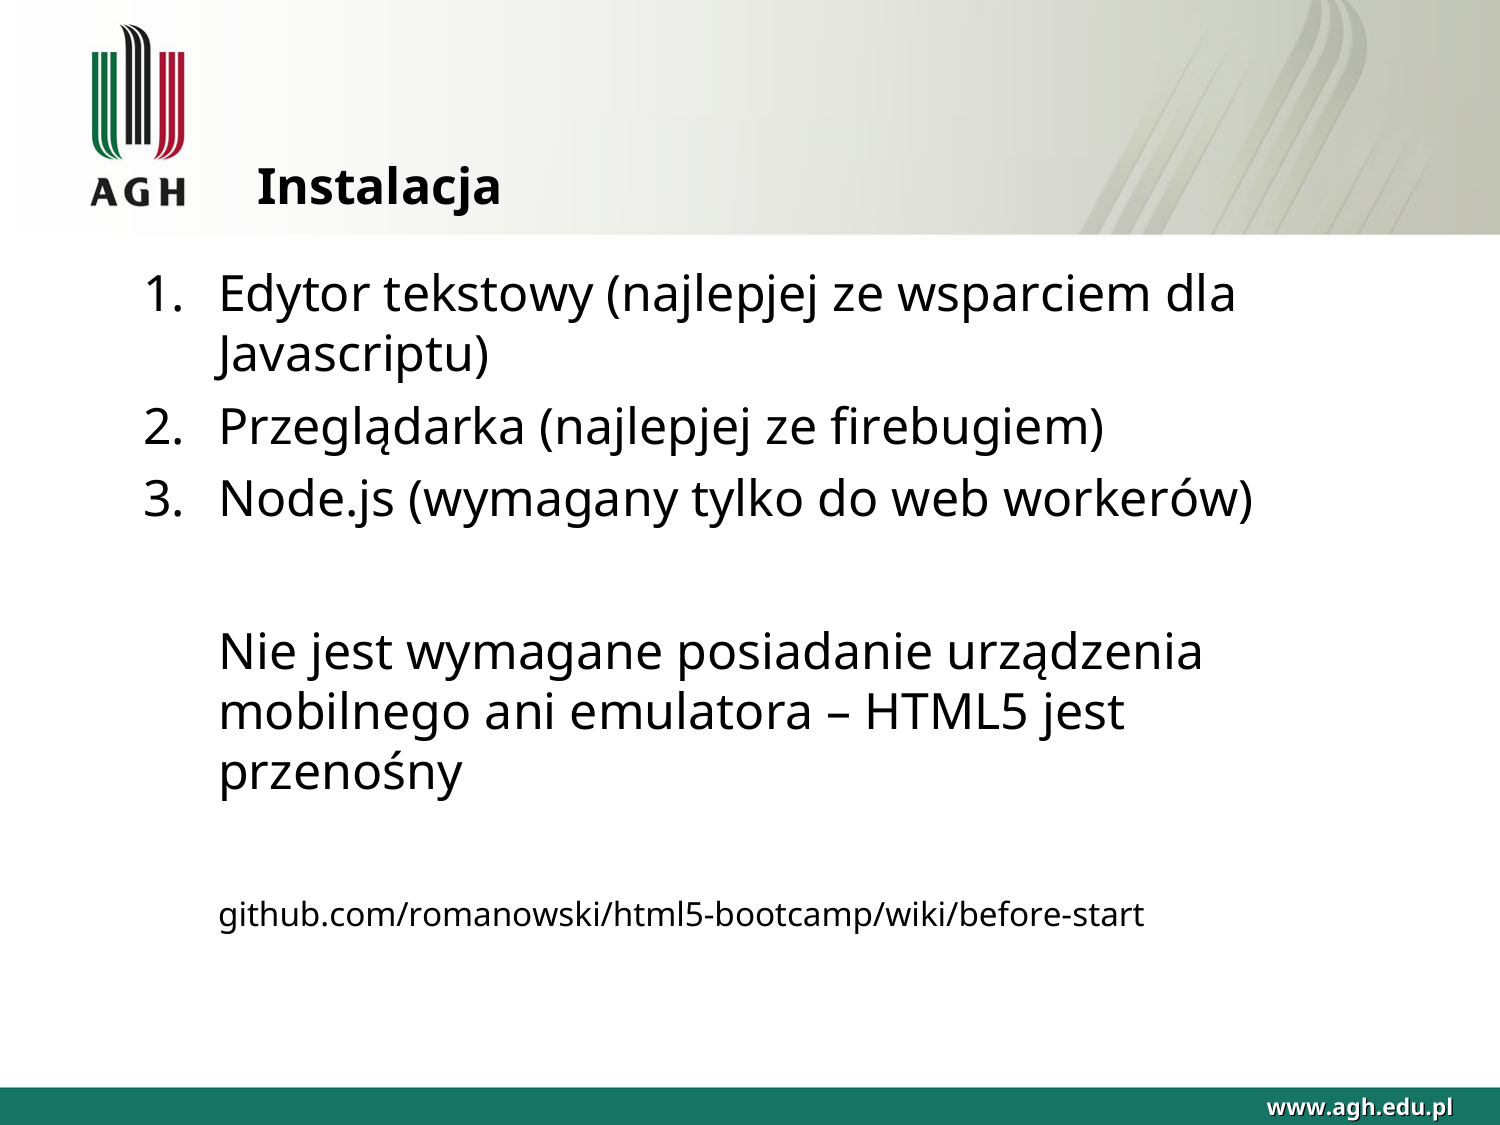

# Instalacja
Edytor tekstowy (najlepjej ze wsparciem dla Javascriptu)
Przeglądarka (najlepjej ze firebugiem)
Node.js (wymagany tylko do web workerów)
Nie jest wymagane posiadanie urządzenia mobilnego ani emulatora – HTML5 jest przenośny
github.com/romanowski/html5-bootcamp/wiki/before-start
www.agh.edu.pl